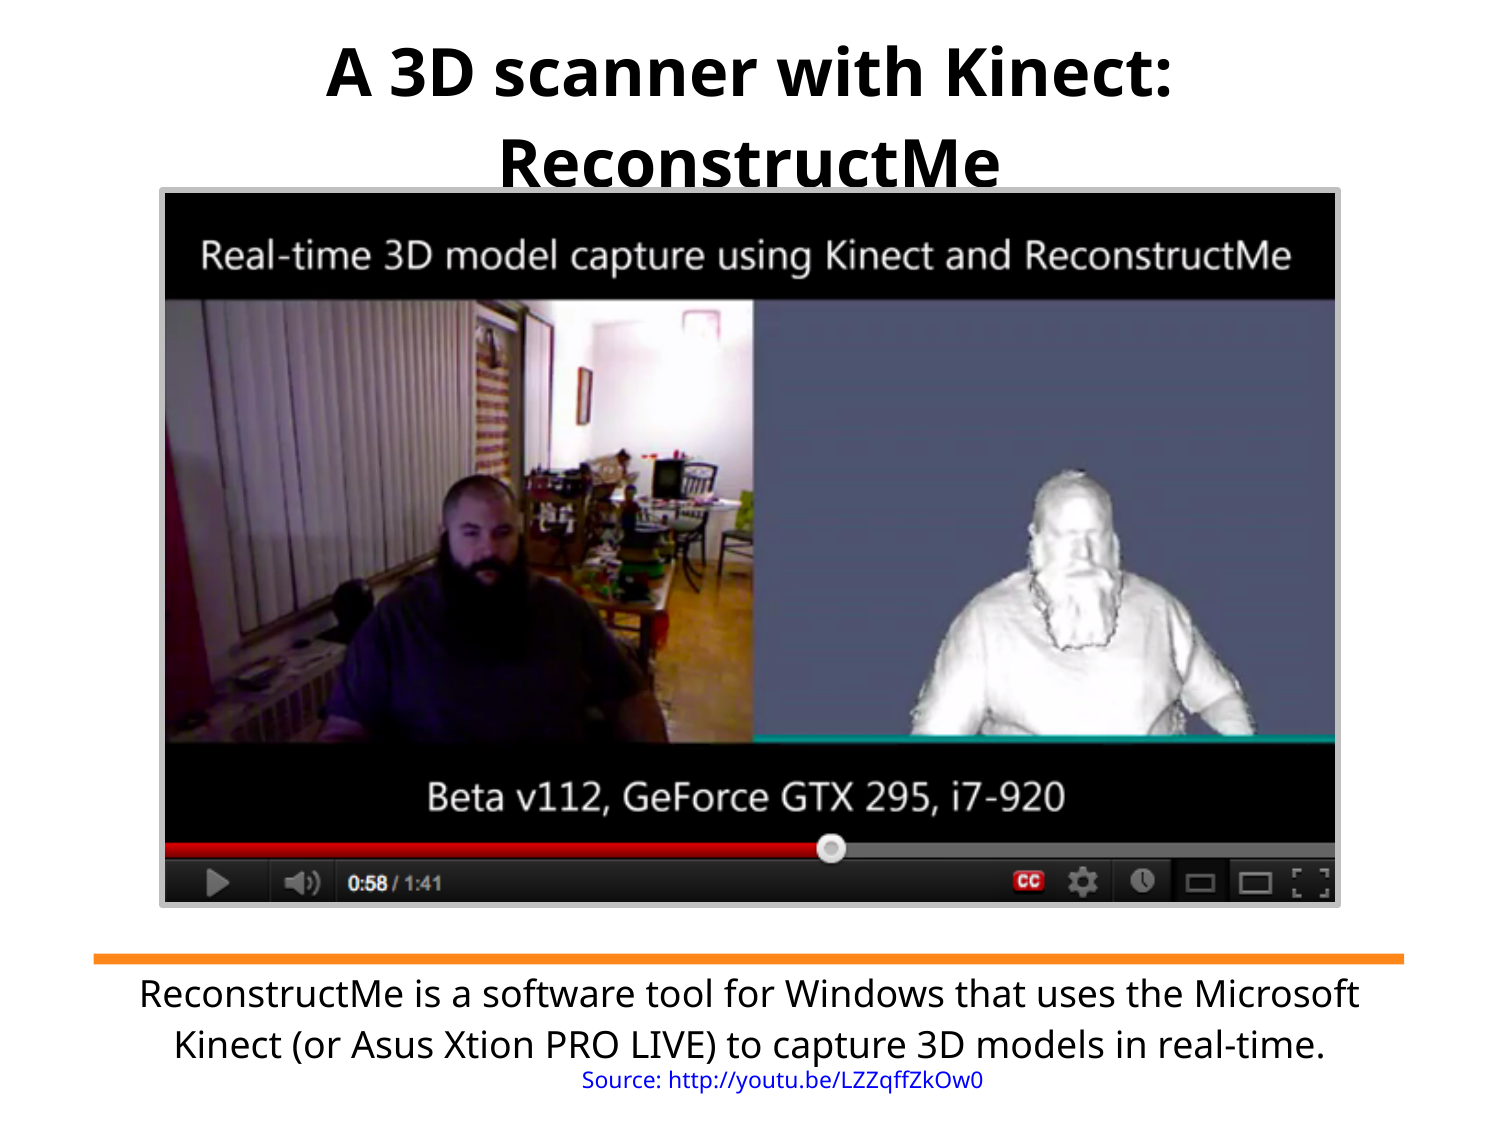

# A 3D scanner with Kinect: ReconstructMe
ReconstructMe is a software tool for Windows that uses the Microsoft Kinect (or Asus Xtion PRO LIVE) to capture 3D models in real-time.
Source: http://youtu.be/LZZqffZkOw0